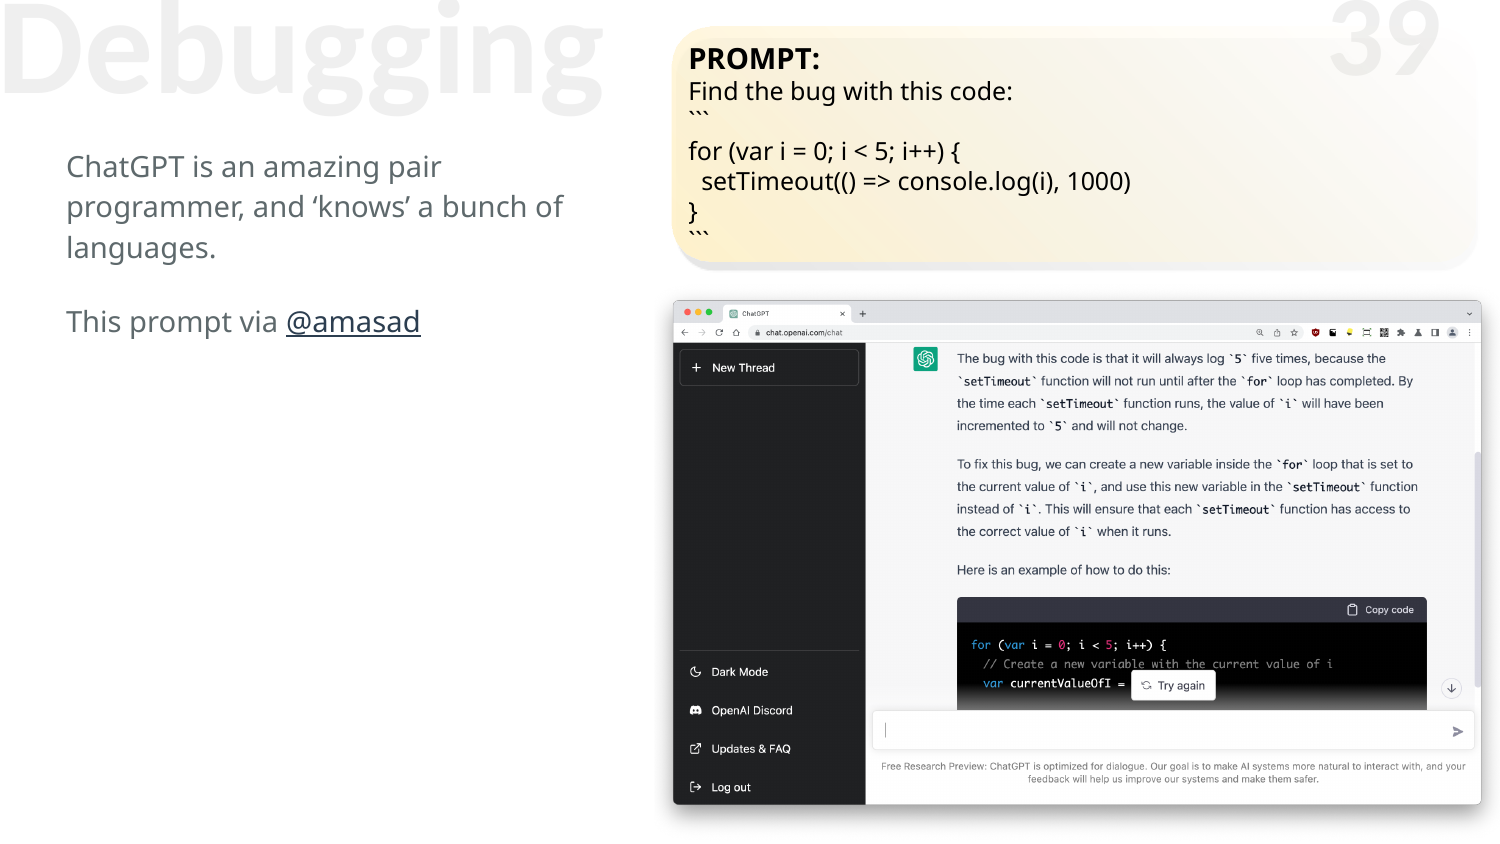

# Debugging
Find the bug with this code:
```
for (var i = 0; i < 5; i++) {
 setTimeout(() => console.log(i), 1000)
}
```
ChatGPT is an amazing pair programmer, and ‘knows’ a bunch of languages.
This prompt via @amasad